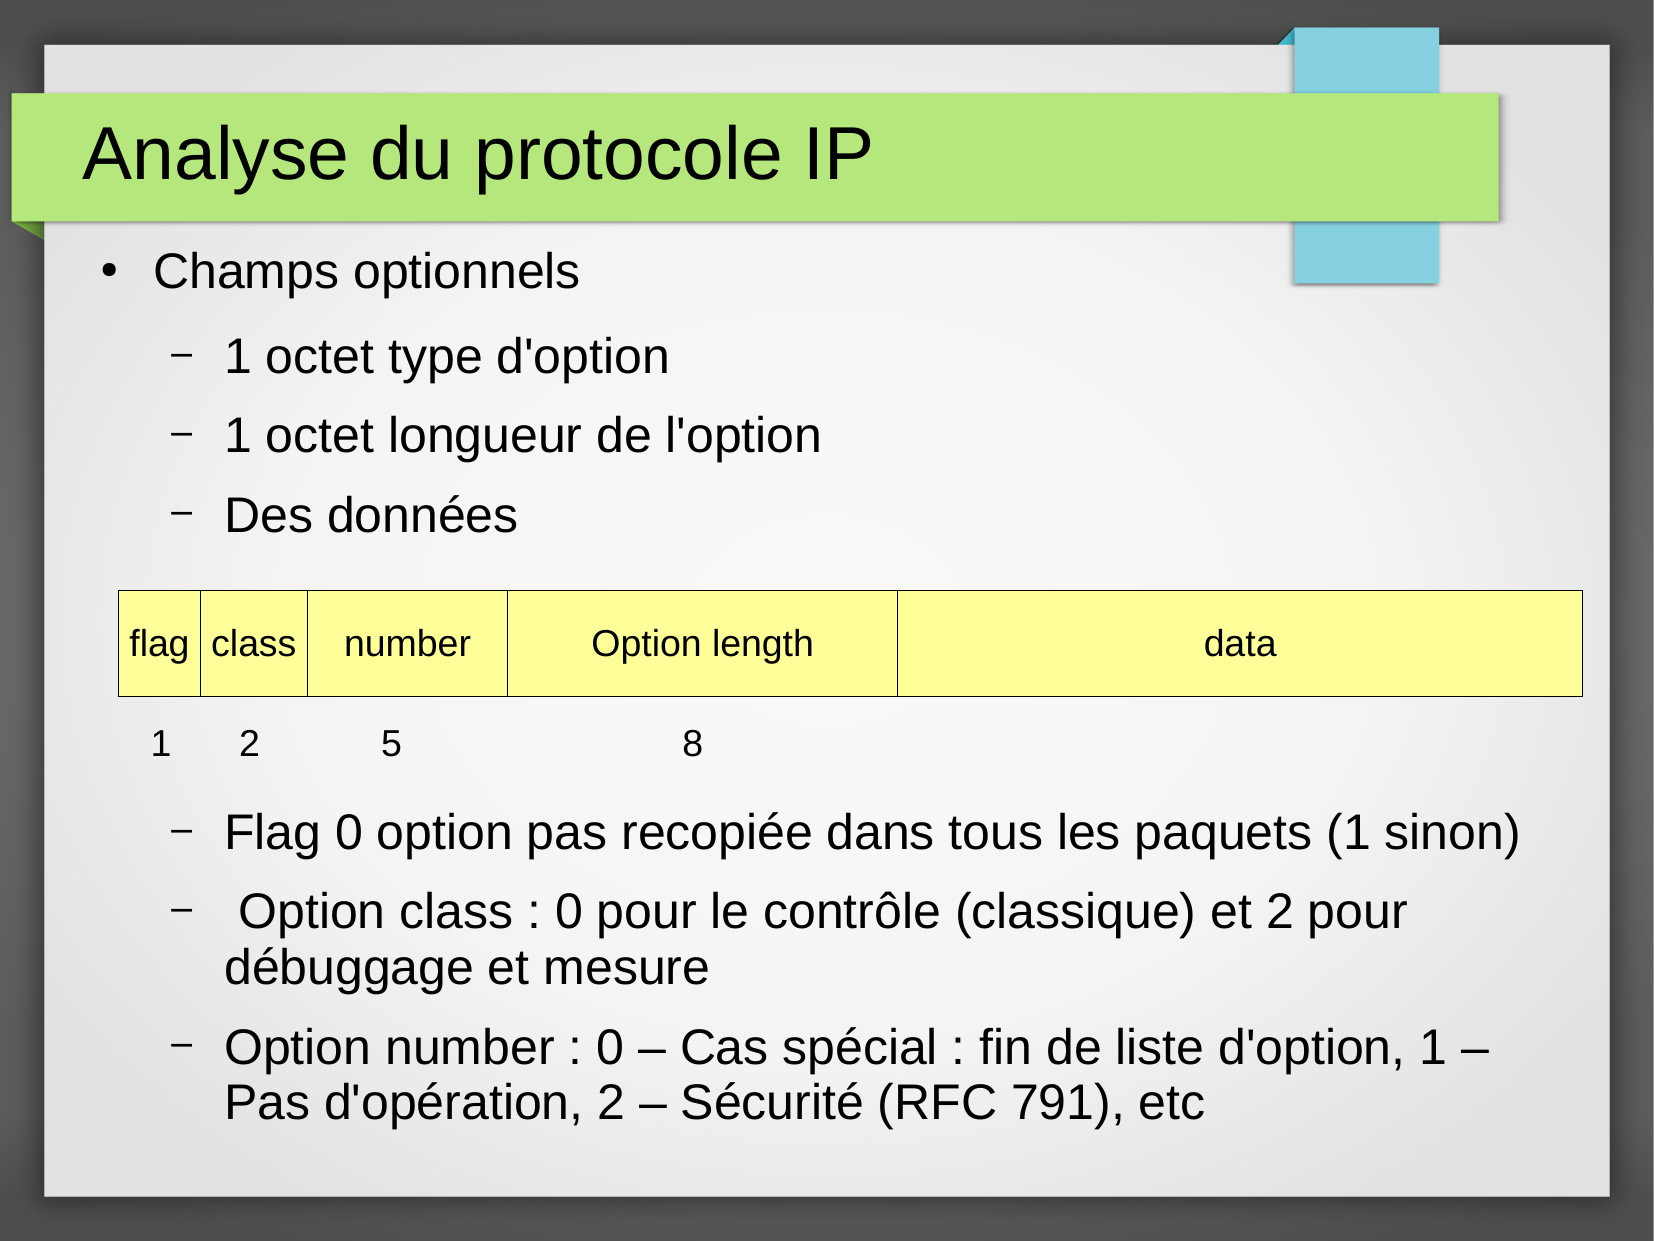

# Analyse du protocole IP
Champs optionnels
1 octet type d'option
1 octet longueur de l'option
Des données
Flag 0 option pas recopiée dans tous les paquets (1 sinon)
 Option class : 0 pour le contrôle (classique) et 2 pour débuggage et mesure
Option number : 0 – Cas spécial : fin de liste d'option, 1 – Pas d'opération, 2 – Sécurité (RFC 791), etc
flag
class
number
Option length
data
1
2
5
8